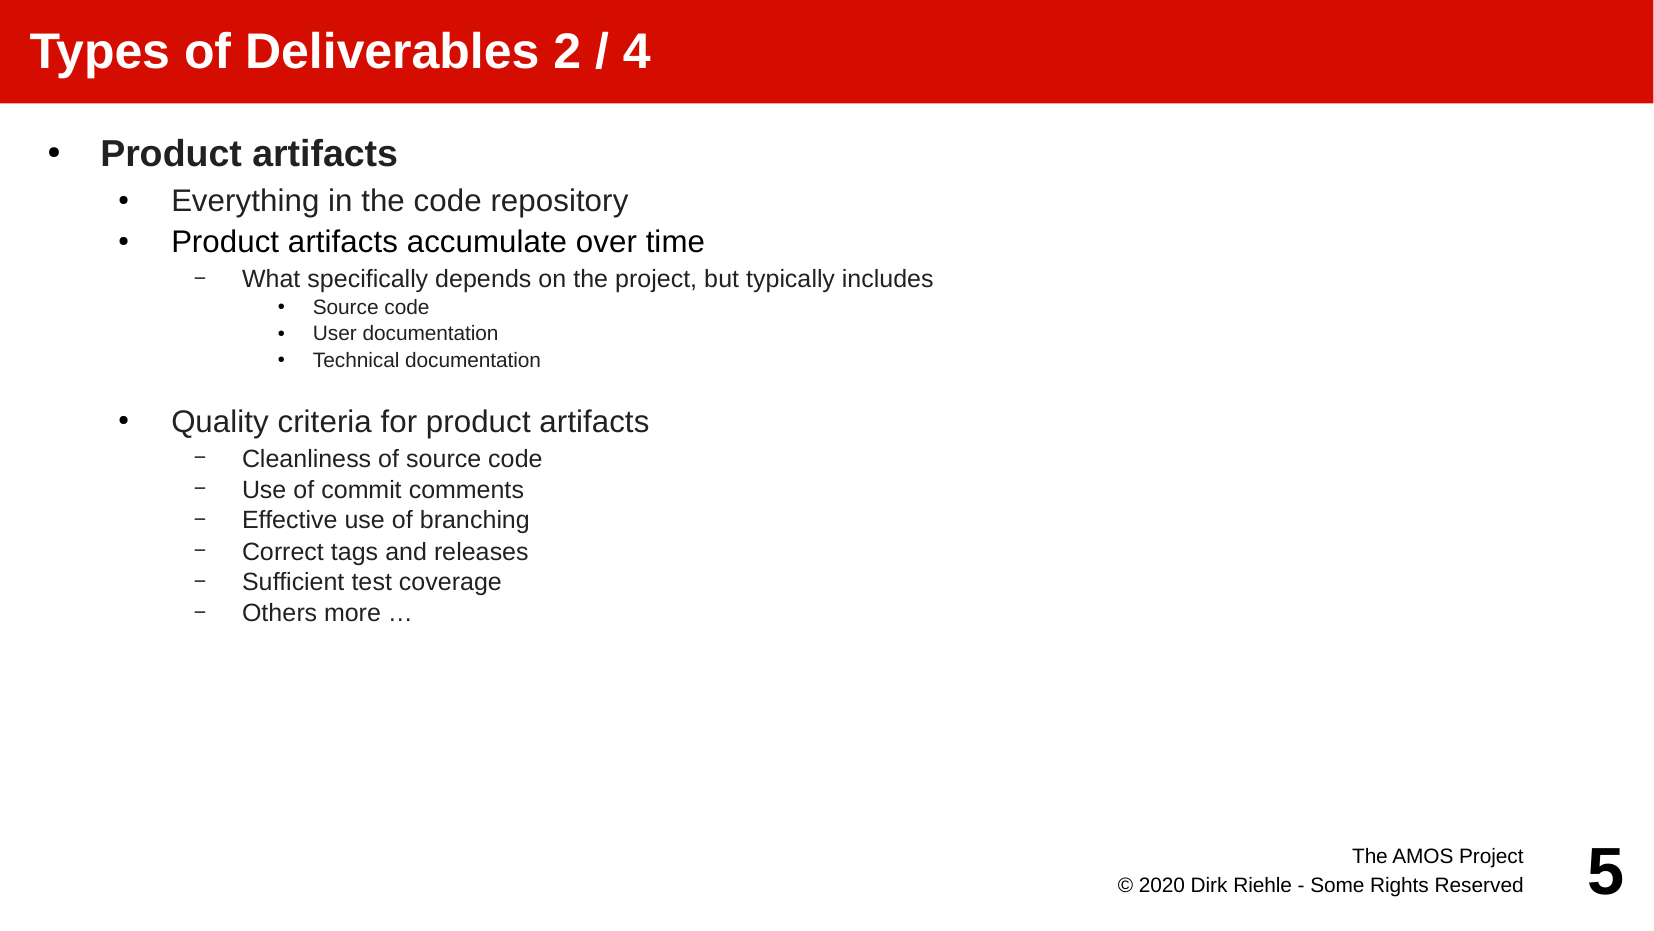

# Types of Deliverables 2 / 4
Product artifacts
Everything in the code repository
Product artifacts accumulate over time
What specifically depends on the project, but typically includes
Source code
User documentation
Technical documentation
Quality criteria for product artifacts
Cleanliness of source code
Use of commit comments
Effective use of branching
Correct tags and releases
Sufficient test coverage
Others more …
The AMOS Project
5
© 2020 Dirk Riehle - Some Rights Reserved